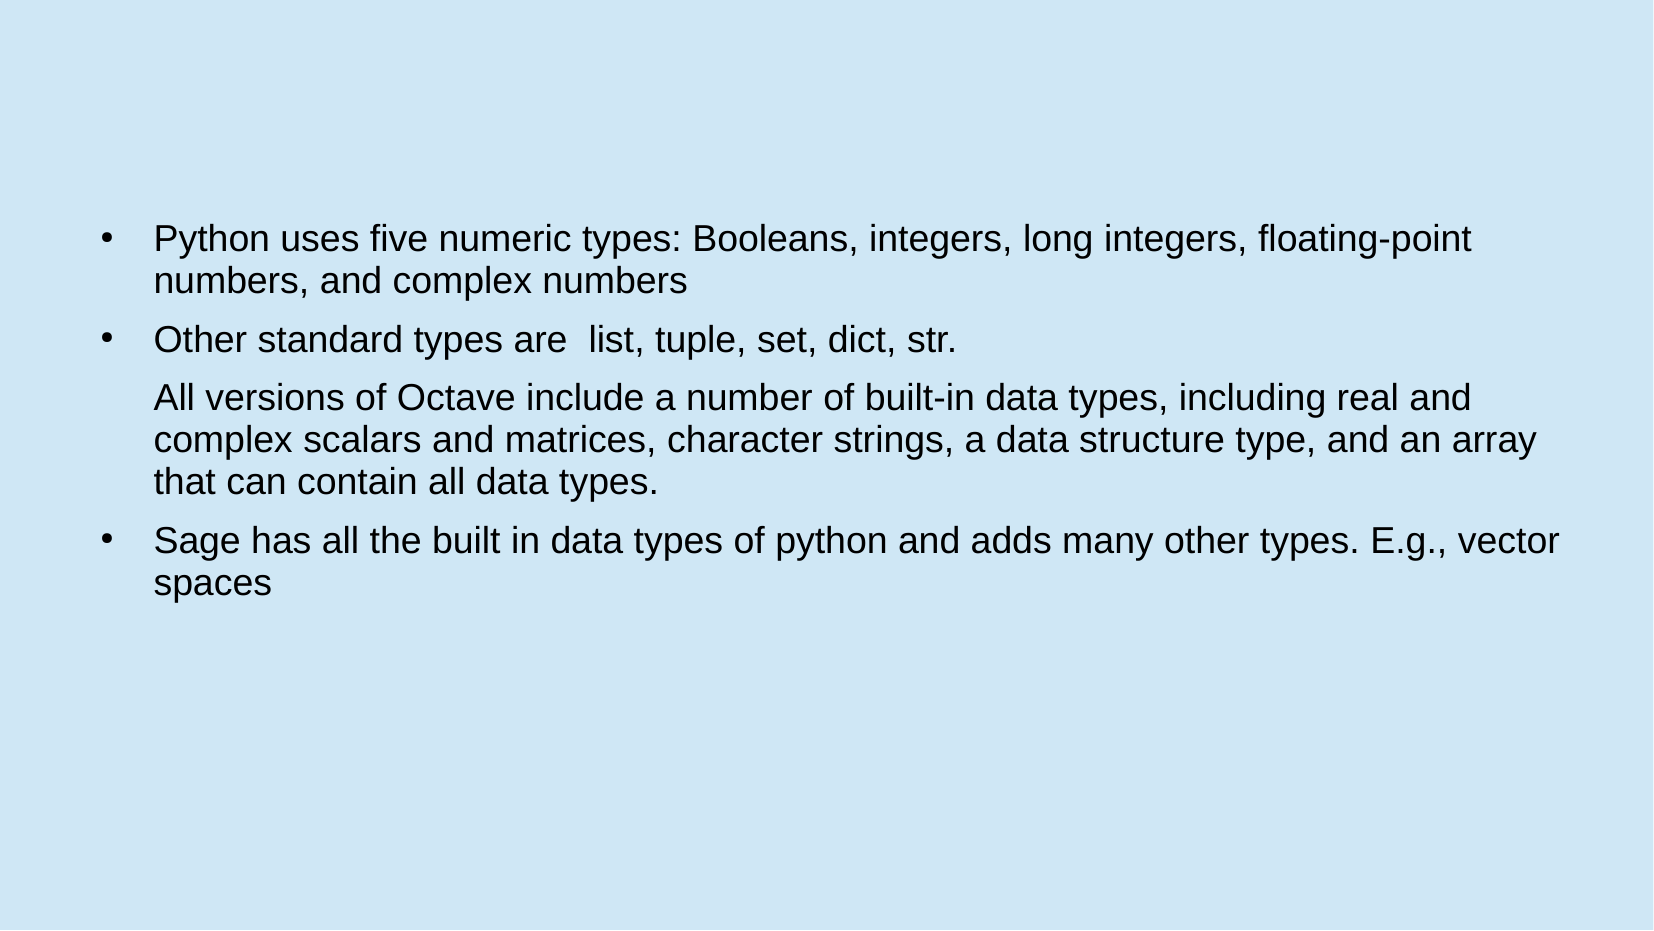

#
Python uses five numeric types: Booleans, integers, long integers, floating-point numbers, and complex numbers
Other standard types are list, tuple, set, dict, str.
All versions of Octave include a number of built-in data types, including real and complex scalars and matrices, character strings, a data structure type, and an array that can contain all data types.
Sage has all the built in data types of python and adds many other types. E.g., vector spaces